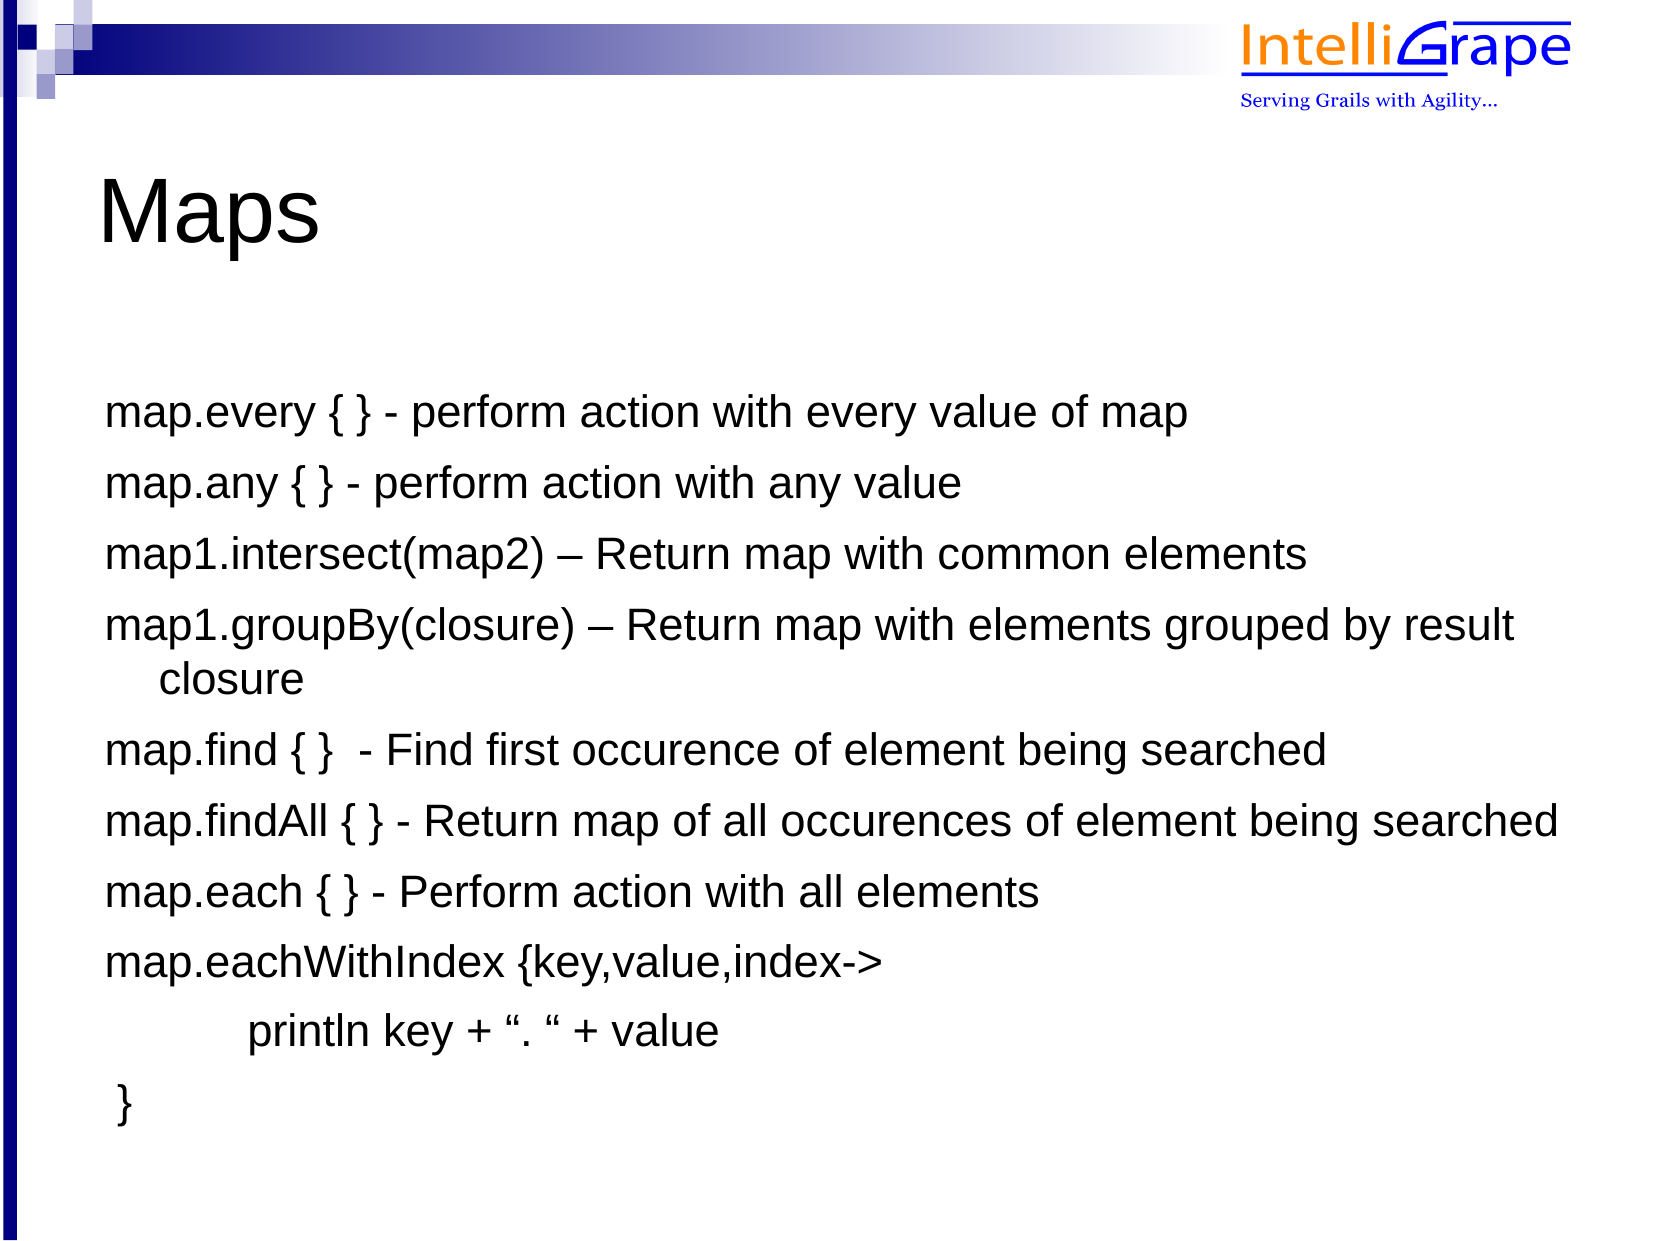

# Maps
map.every { } - perform action with every value of map
map.any { } - perform action with any value
map1.intersect(map2) – Return map with common elements
map1.groupBy(closure) – Return map with elements grouped by result closure
map.find { } - Find first occurence of element being searched
map.findAll { } - Return map of all occurences of element being searched
map.each { } - Perform action with all elements
map.eachWithIndex {key,value,index->
println key + “. “ + value
 }